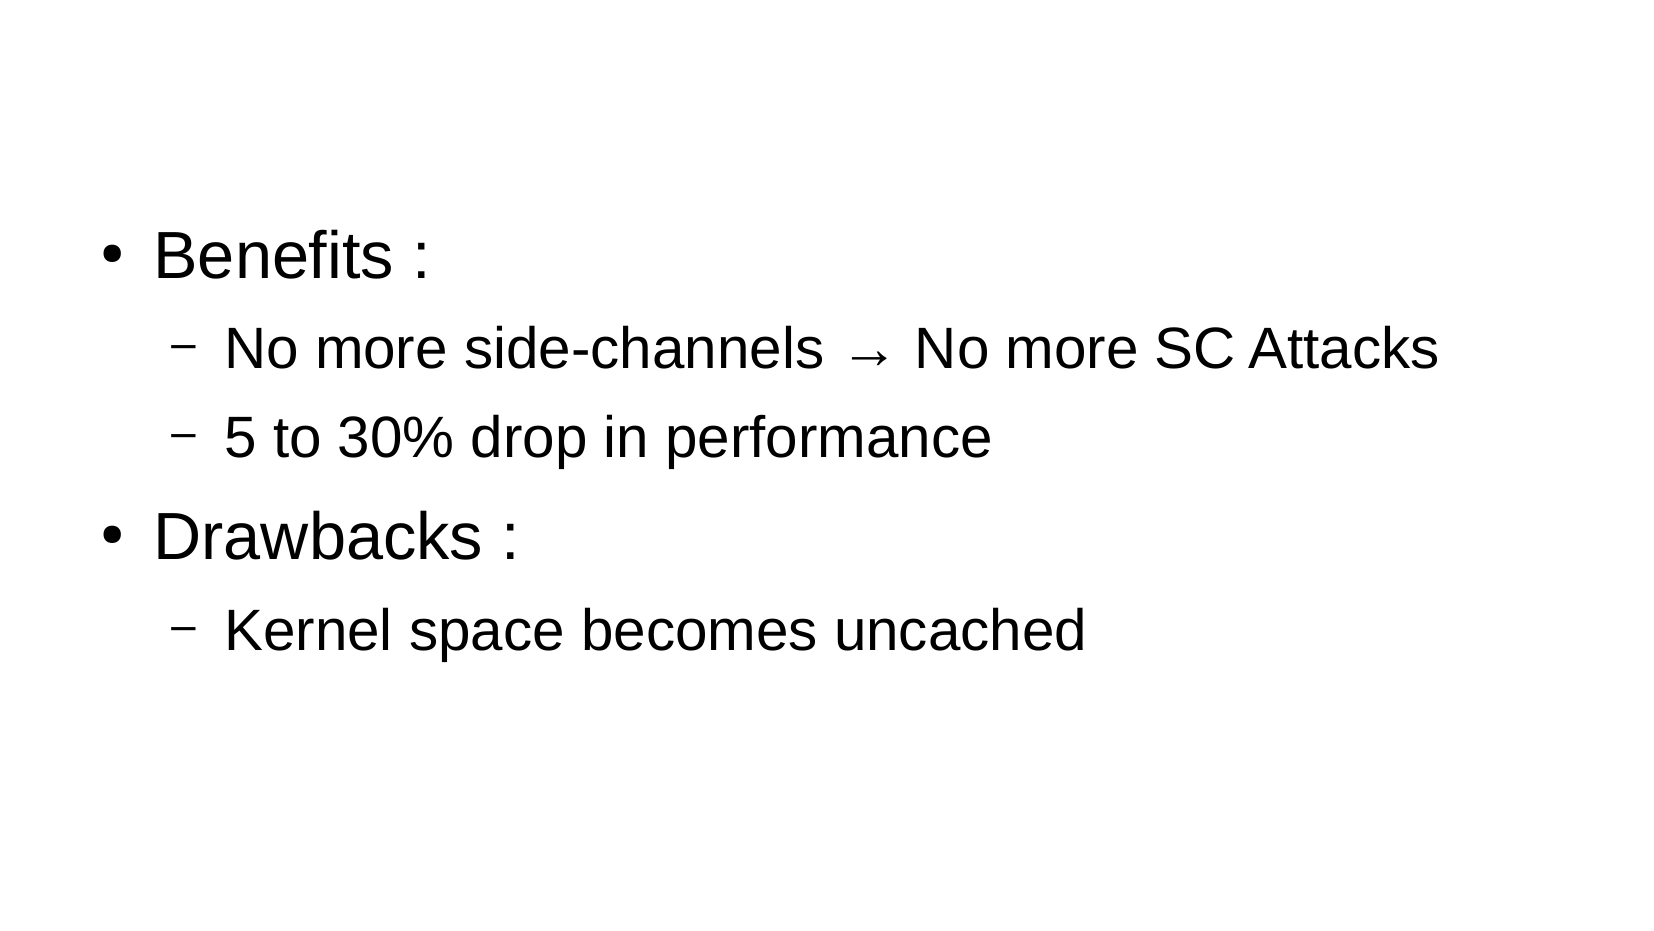

#
Benefits :
No more side-channels → No more SC Attacks
5 to 30% drop in performance
Drawbacks :
Kernel space becomes uncached